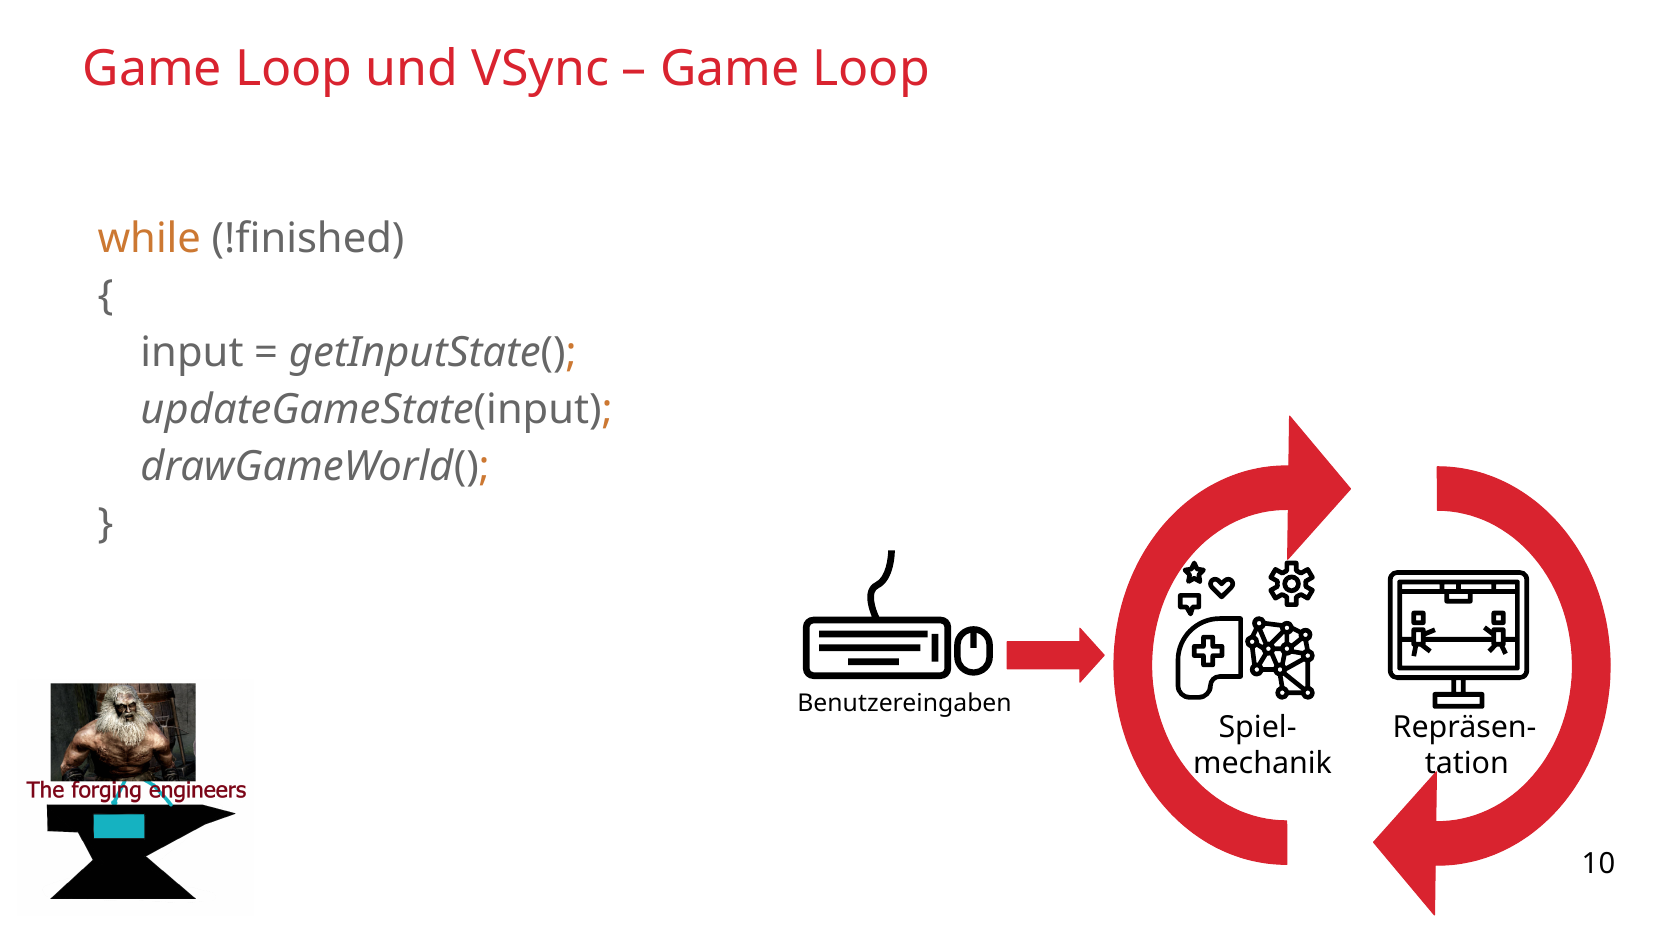

# Game Loop und VSync – Game Loop
while (!finished)
{
 input = getInputState();
 updateGameState(input);
 drawGameWorld();
}